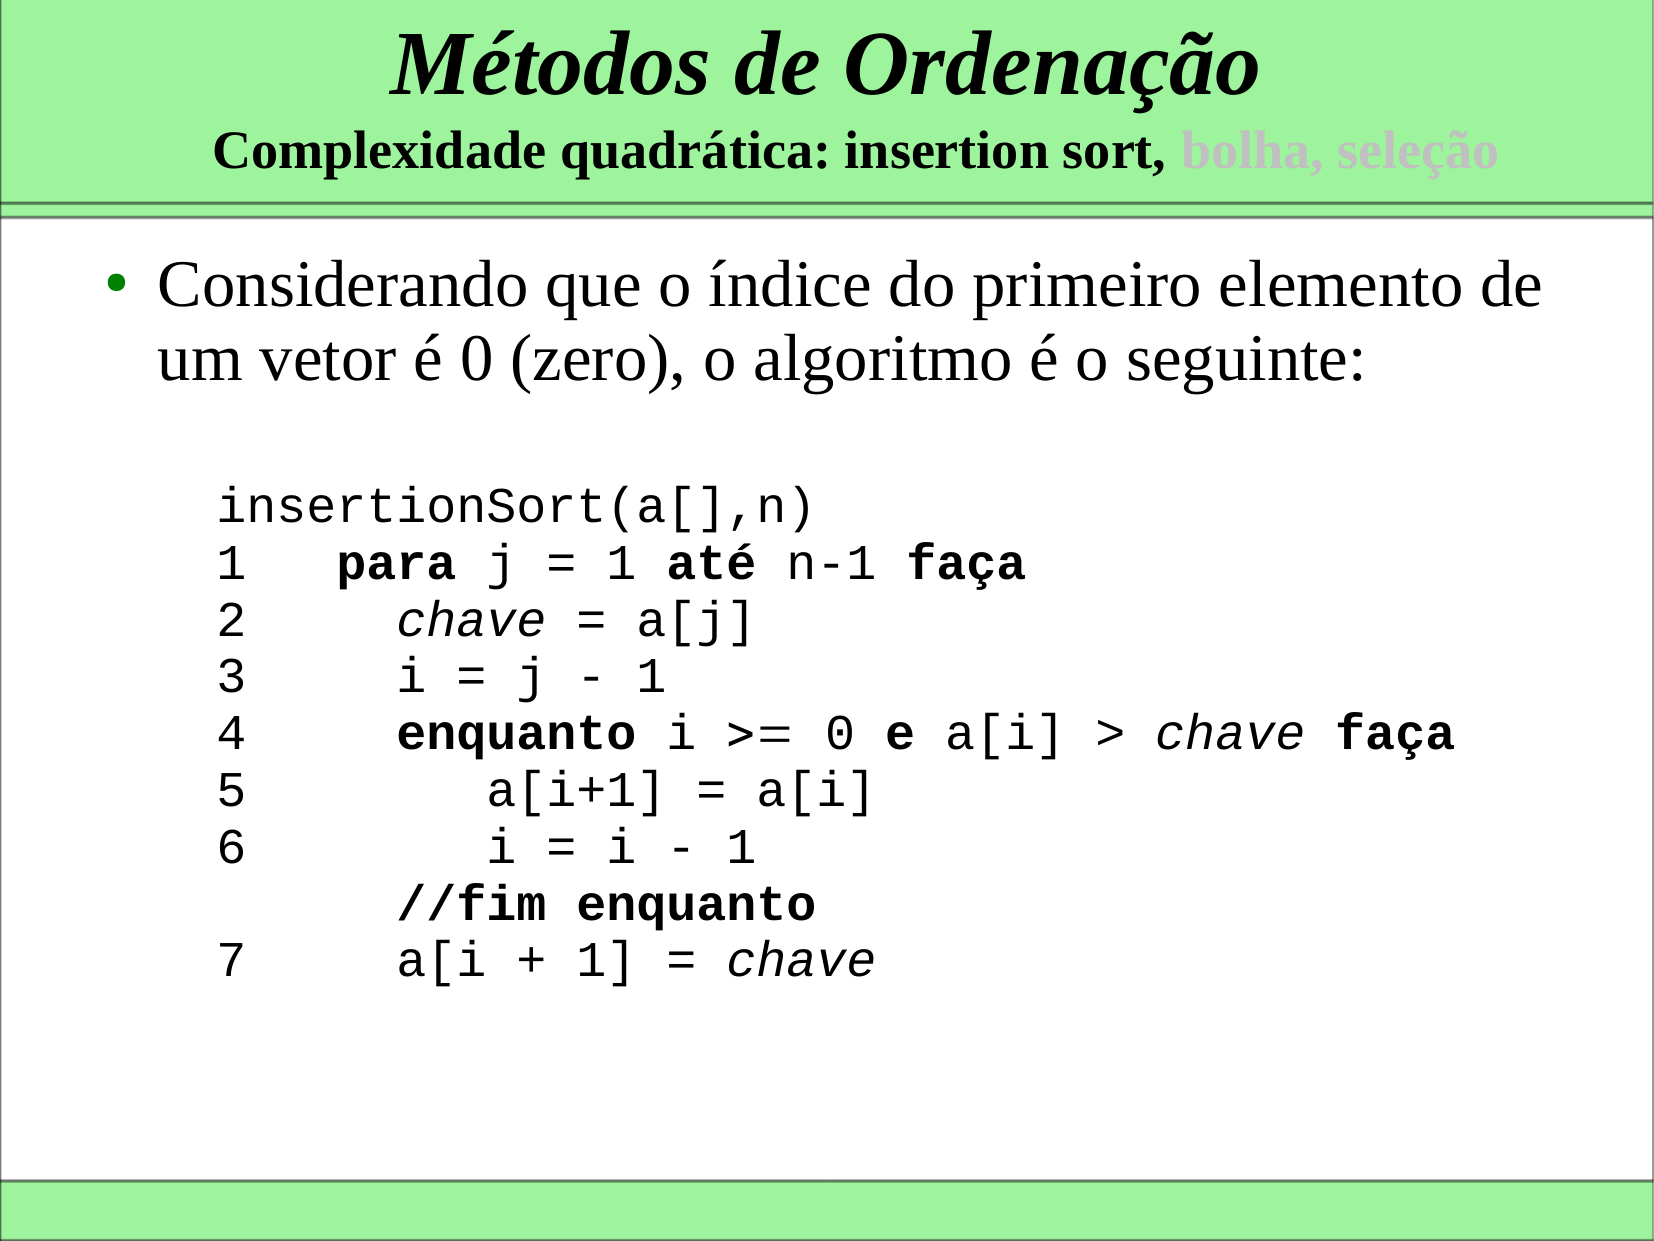

# Métodos de Ordenação
Complexidade quadrática: insertion sort, bolha, seleção
Considerando que o índice do primeiro elemento de um vetor é 0 (zero), o algoritmo é o seguinte:
insertionSort(a[],n)
1 para j = 1 até n-1 faça
2 chave = a[j]
3 i = j - 1
4 enquanto i >= 0 e a[i] > chave faça
5 a[i+1] = a[i]
6 i = i - 1
 //fim enquanto
7 a[i + 1] = chave